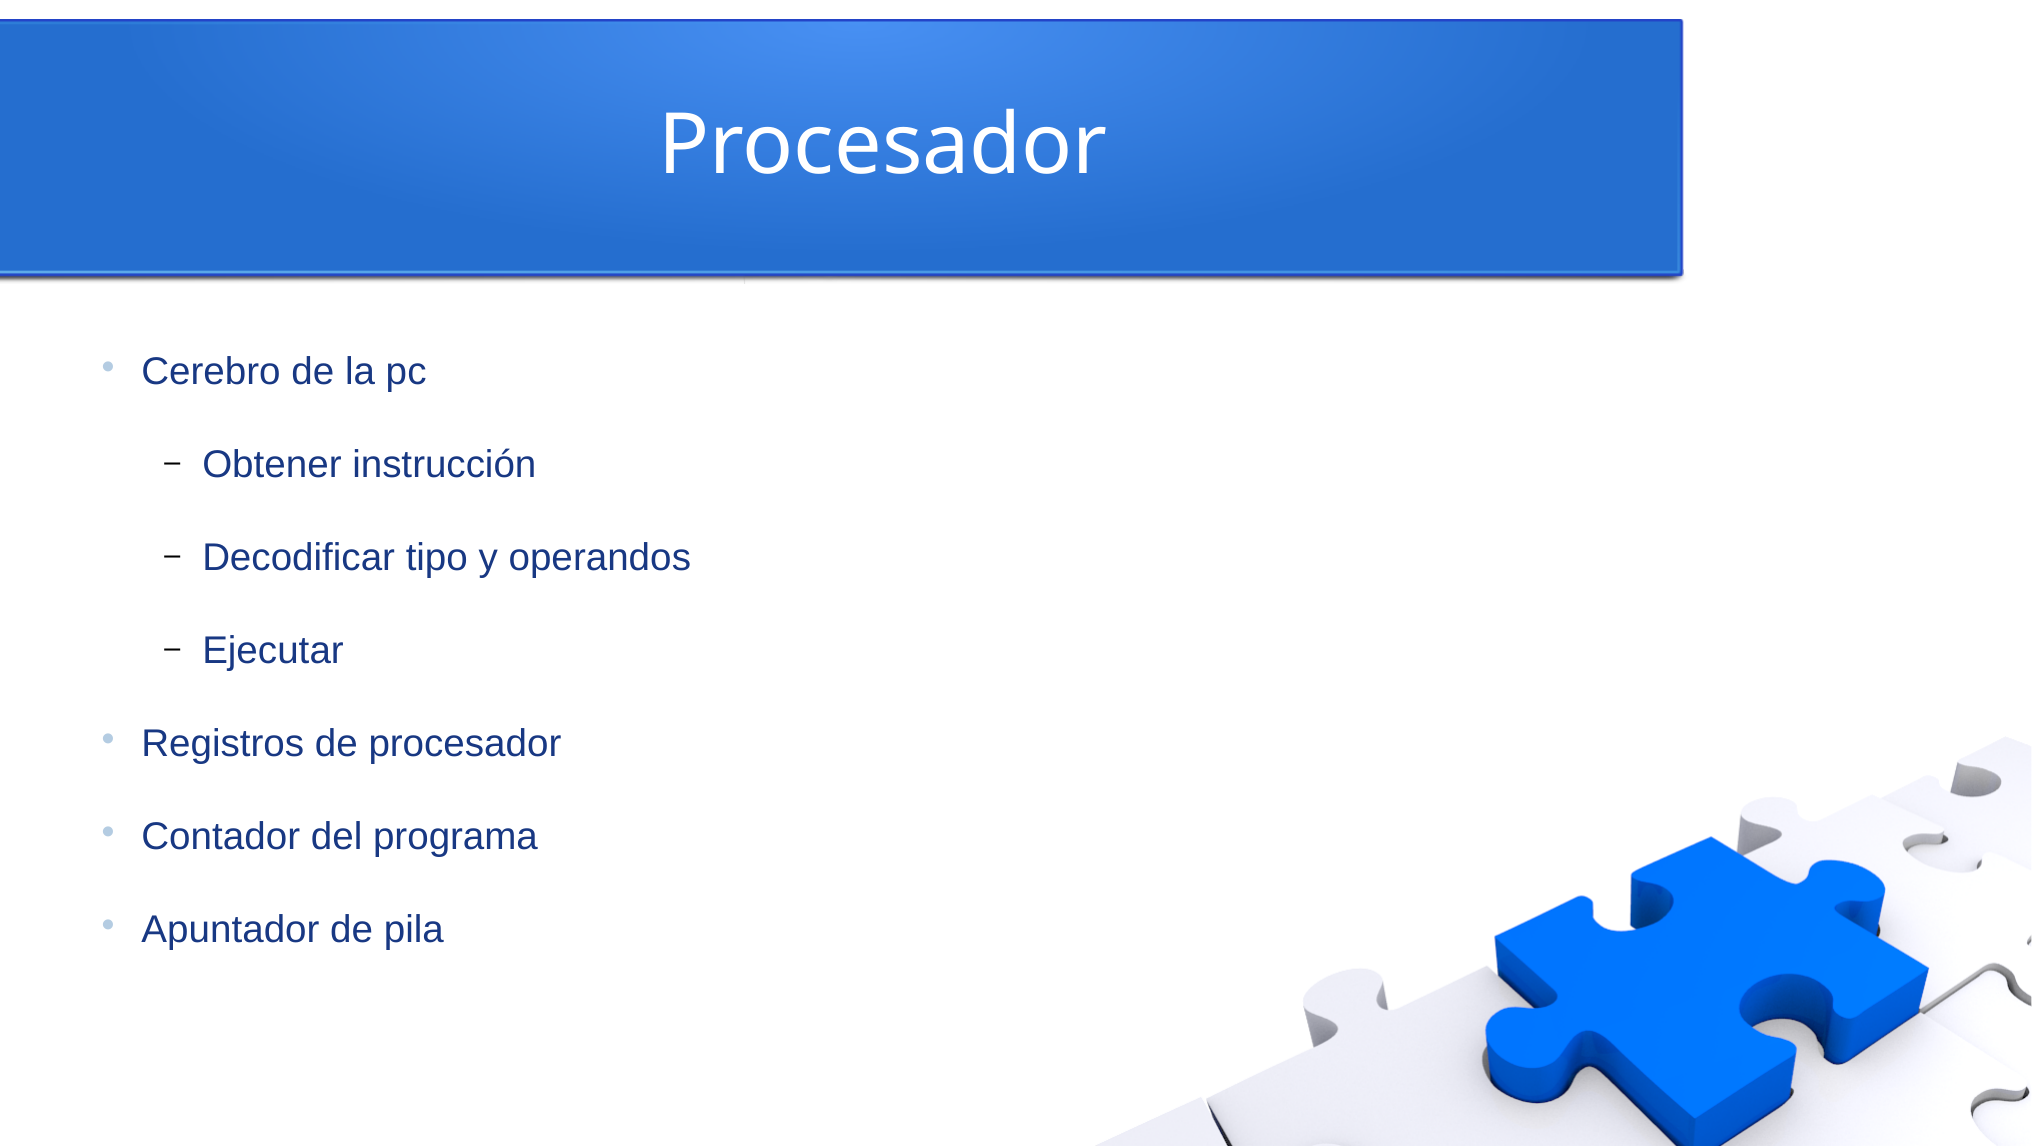

# Procesador
Cerebro de la pc
Obtener instrucción
Decodificar tipo y operandos
Ejecutar
Registros de procesador
Contador del programa
Apuntador de pila